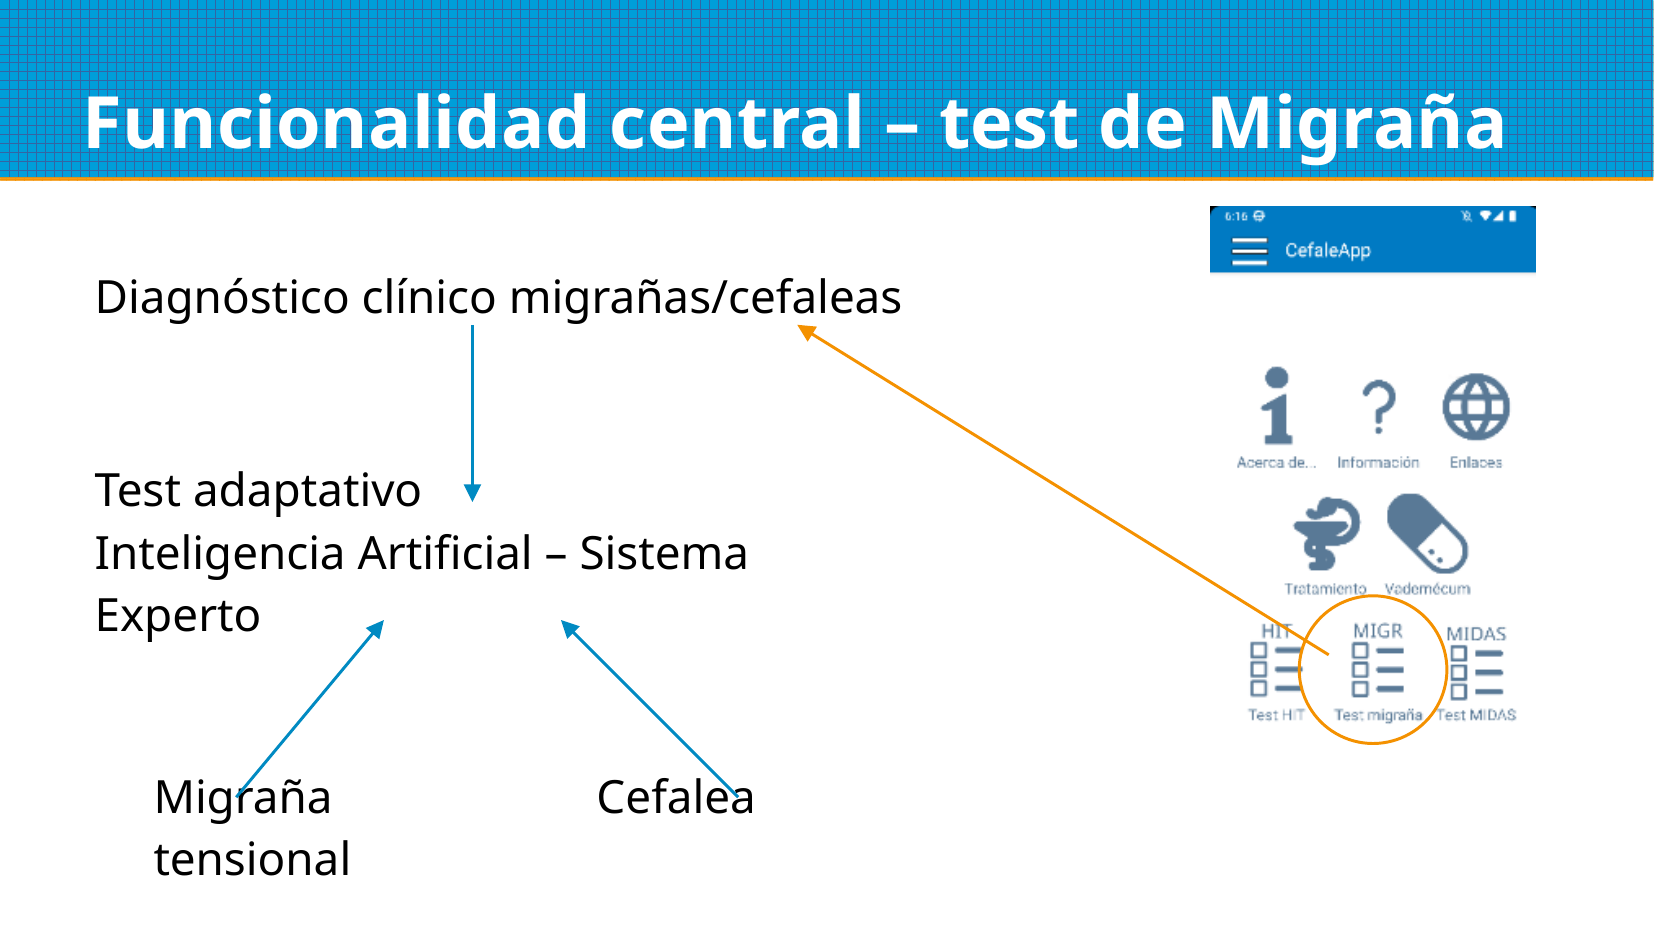

# Funcionalidad central – test de Migraña
Diagnóstico clínico migrañas/cefaleas
Test adaptativo
Inteligencia Artificial – Sistema Experto
Migraña				Cefalea tensional